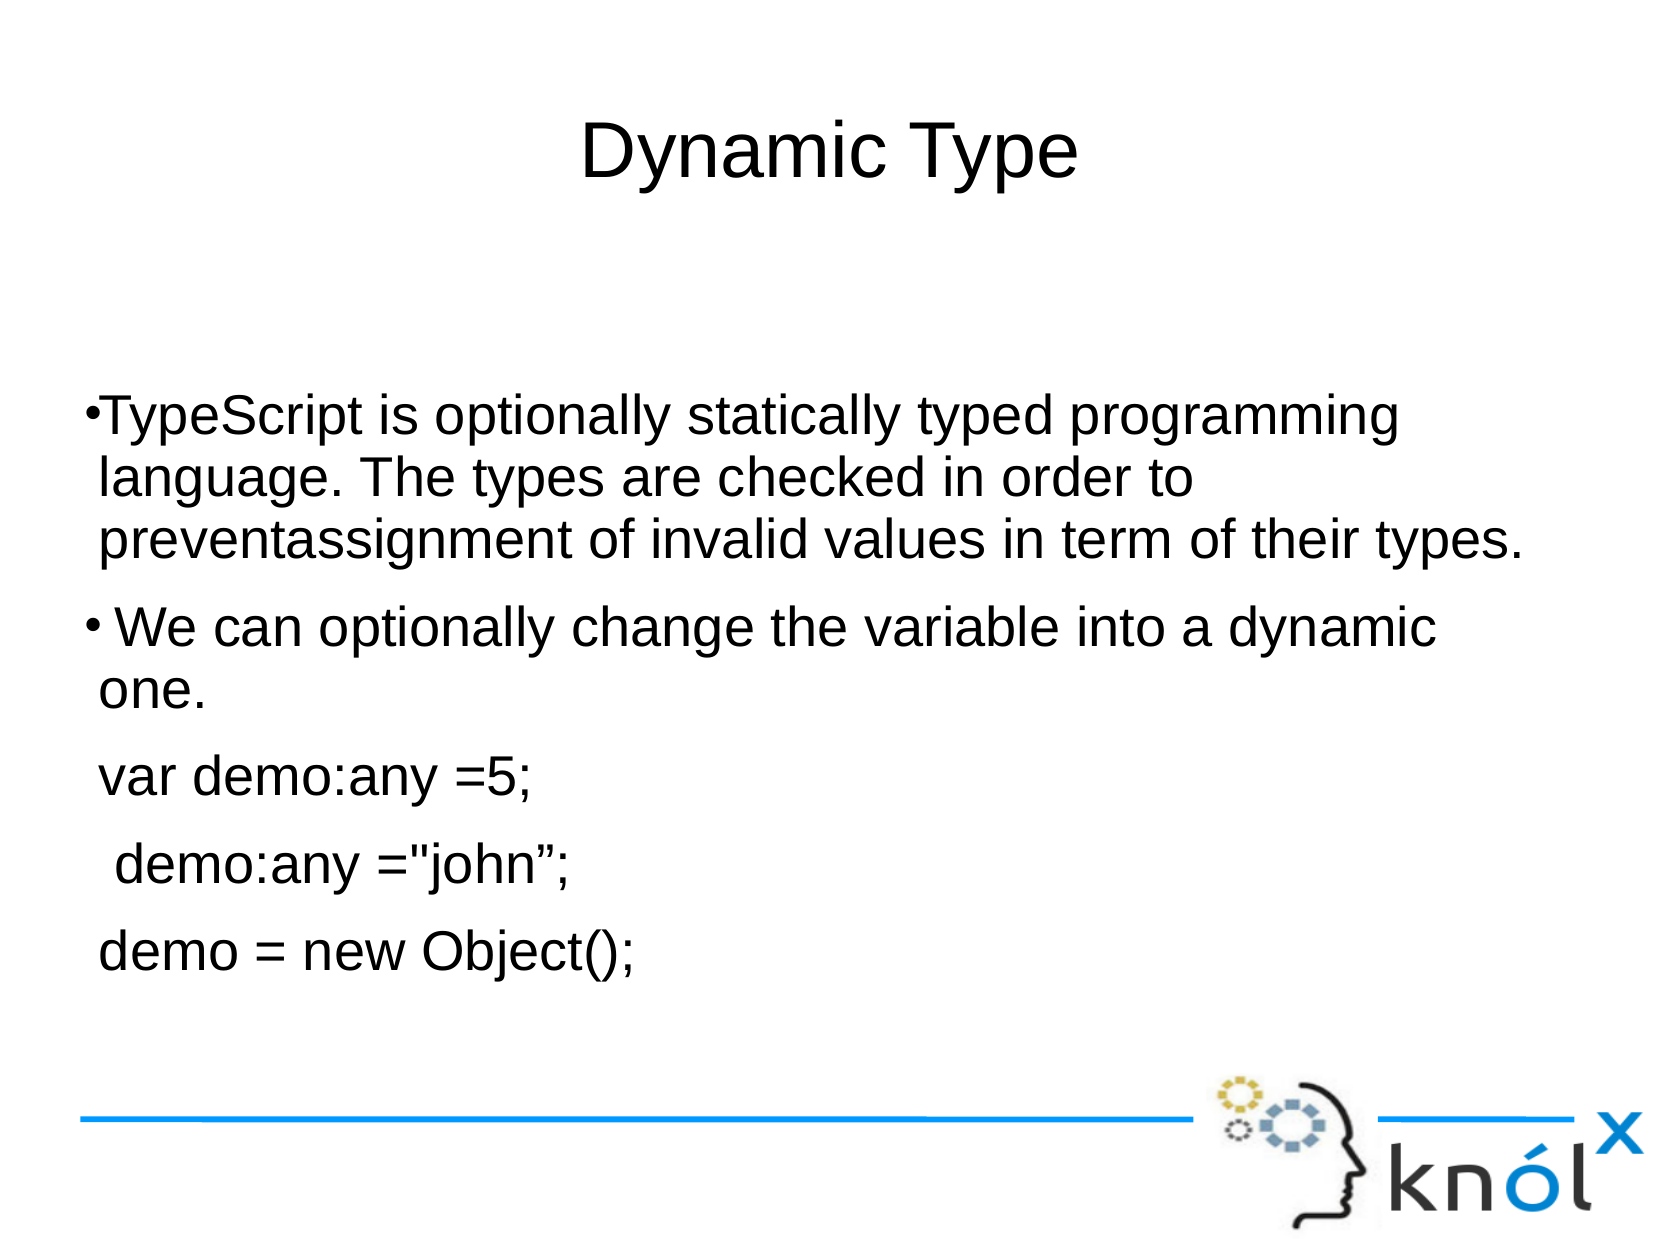

# Dynamic Type
TypeScript is optionally statically typed programming language. The types are checked in order to preventassignment of invalid values in term of their types.
 We can optionally change the variable into a dynamic one.
var demo:any =5;
 demo:any =''john”;
demo = new Object();